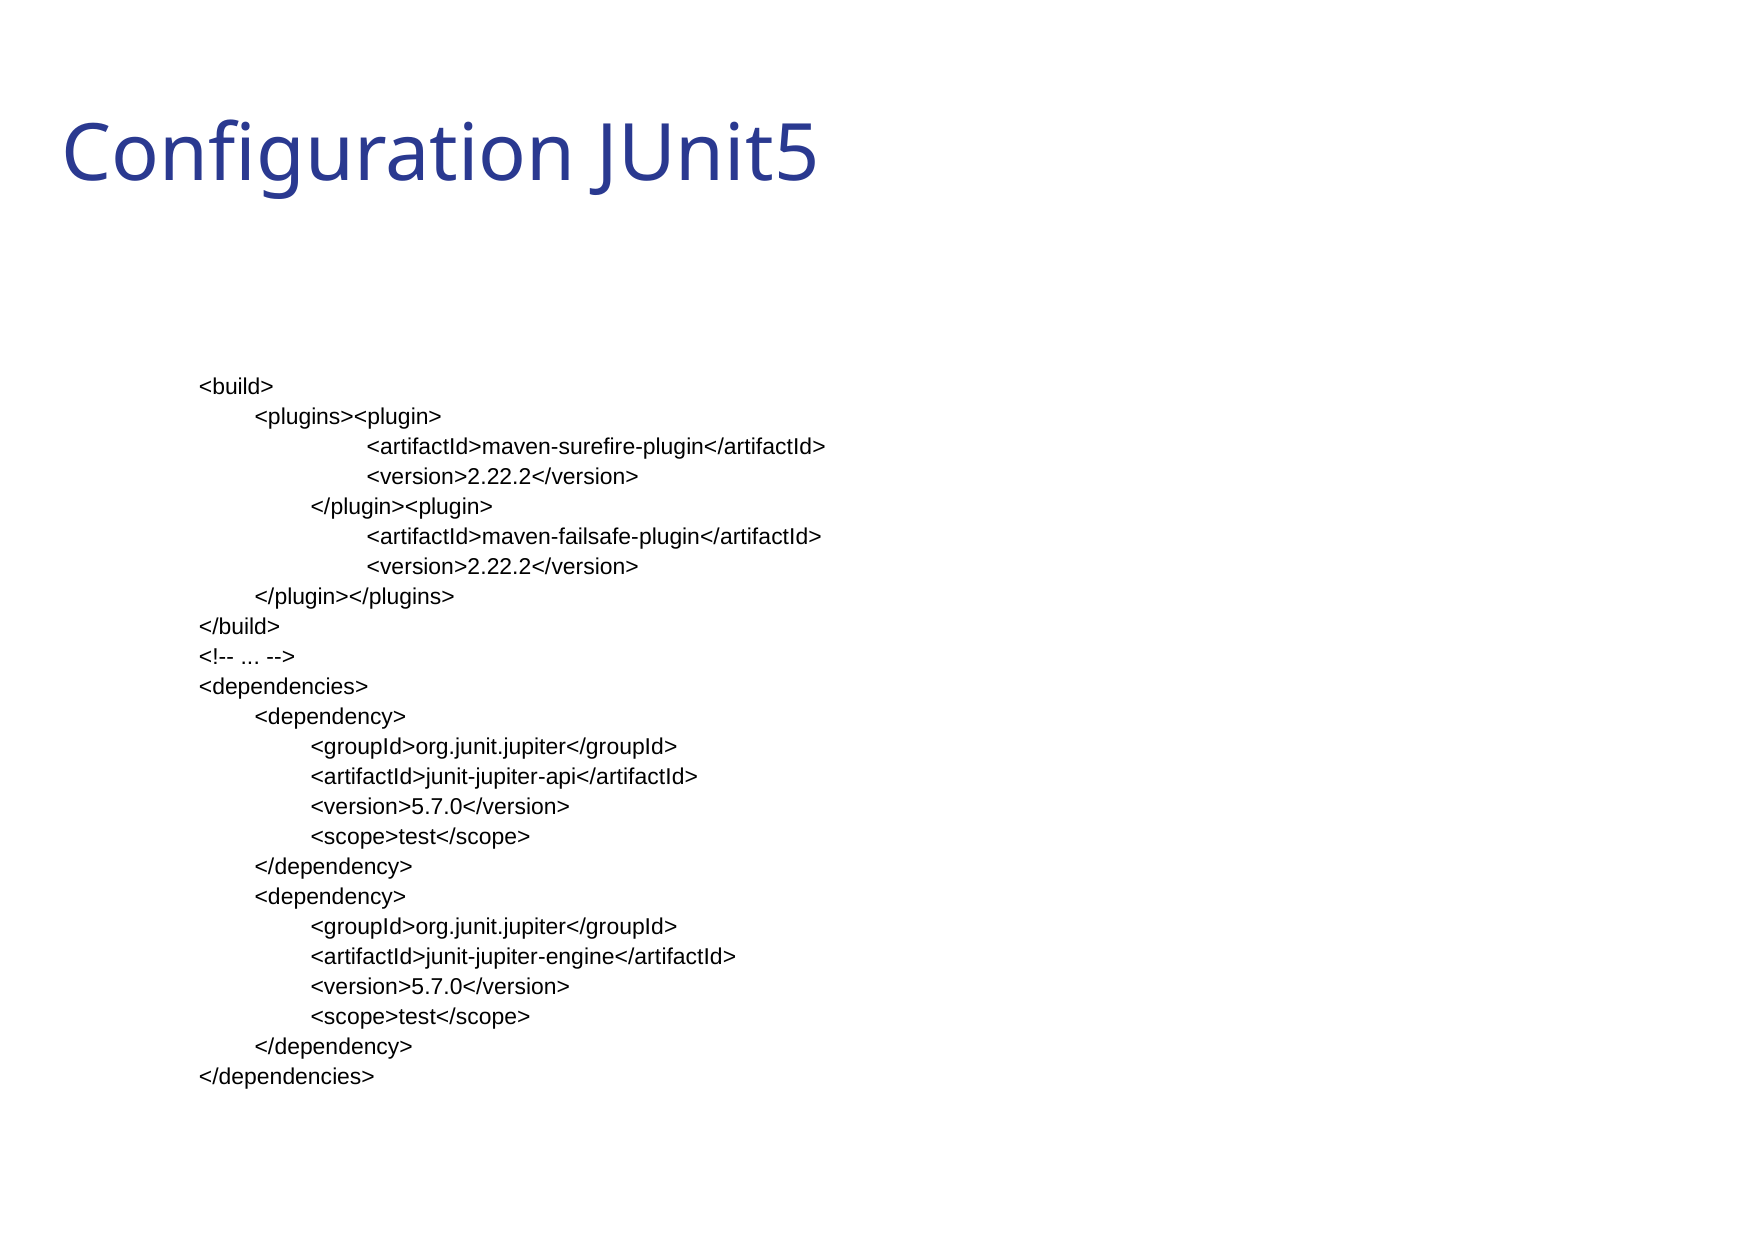

# Configuration JUnit5
<build>
<plugins><plugin>
<artifactId>maven-surefire-plugin</artifactId>
<version>2.22.2</version>
</plugin><plugin>
<artifactId>maven-failsafe-plugin</artifactId>
<version>2.22.2</version>
</plugin></plugins>
</build>
<!-- ... -->
<dependencies>
<dependency>
<groupId>org.junit.jupiter</groupId>
<artifactId>junit-jupiter-api</artifactId>
<version>5.7.0</version>
<scope>test</scope>
</dependency>
<dependency>
<groupId>org.junit.jupiter</groupId>
<artifactId>junit-jupiter-engine</artifactId>
<version>5.7.0</version>
<scope>test</scope>
</dependency>
</dependencies>